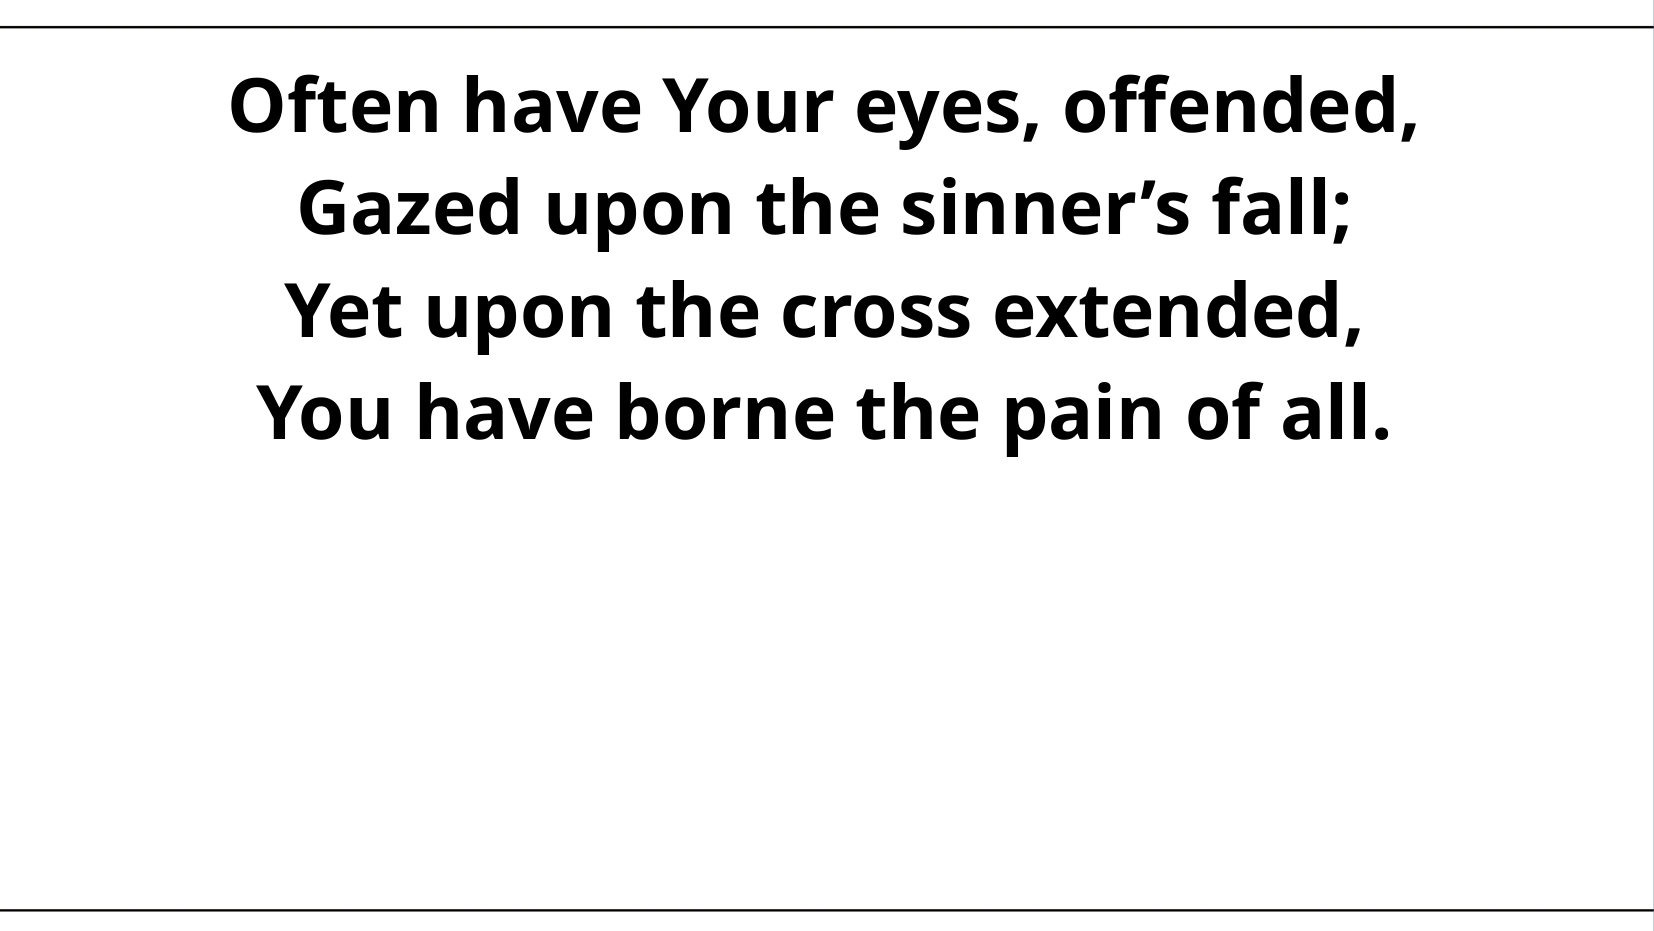

Often have Your eyes, offended,
Gazed upon the sinner’s fall;
Yet upon the cross extended,
You have borne the pain of all.